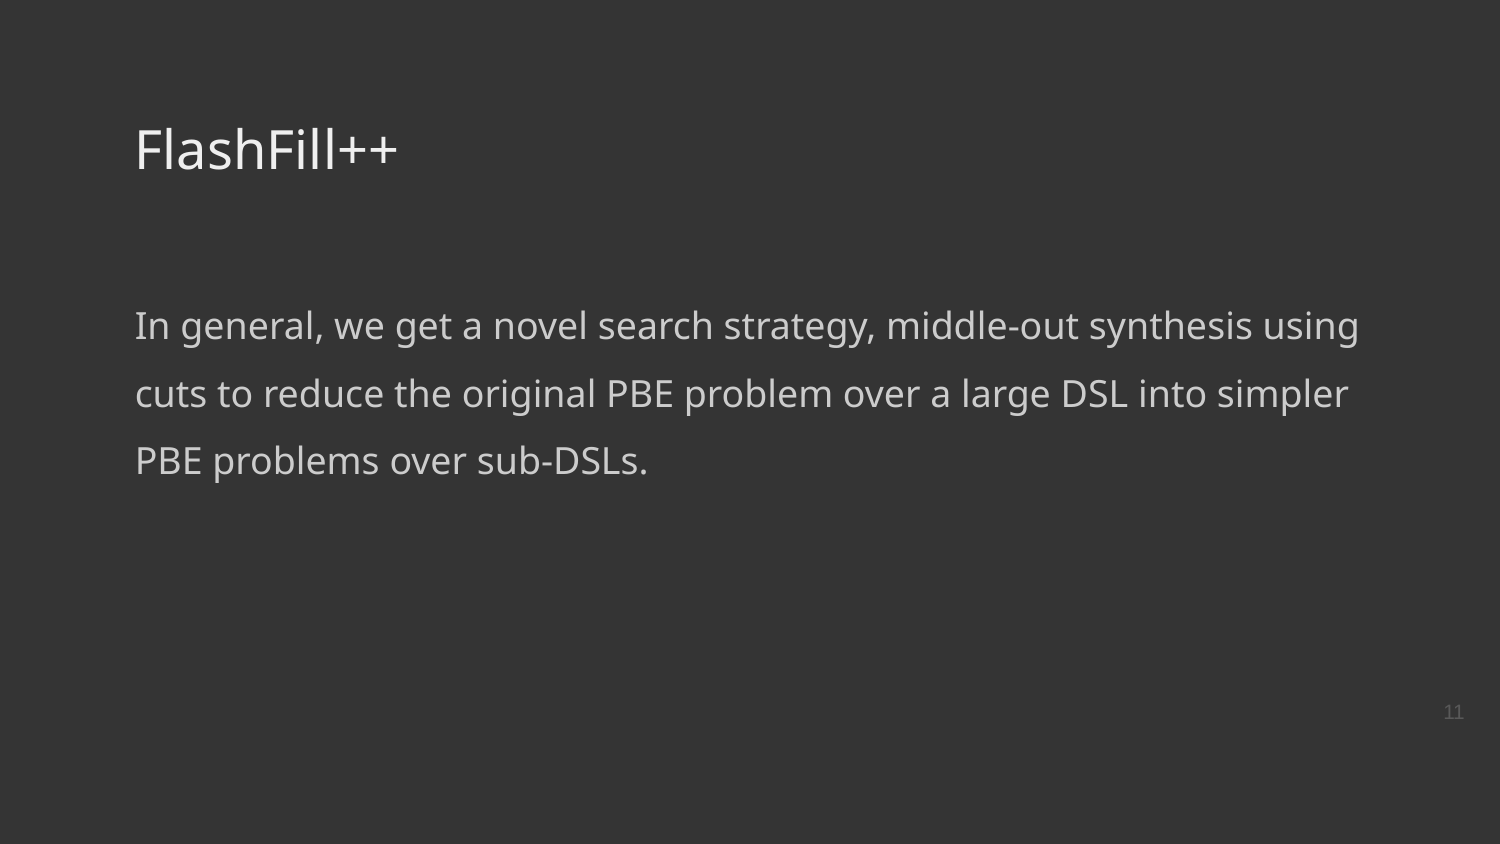

1600 x 800
FlashFill++
1600 x 800
1600 x 800
In general, we get a novel search strategy, middle-out synthesis using cuts to reduce the original PBE problem over a large DSL into simpler PBE problems over sub-DSLs.